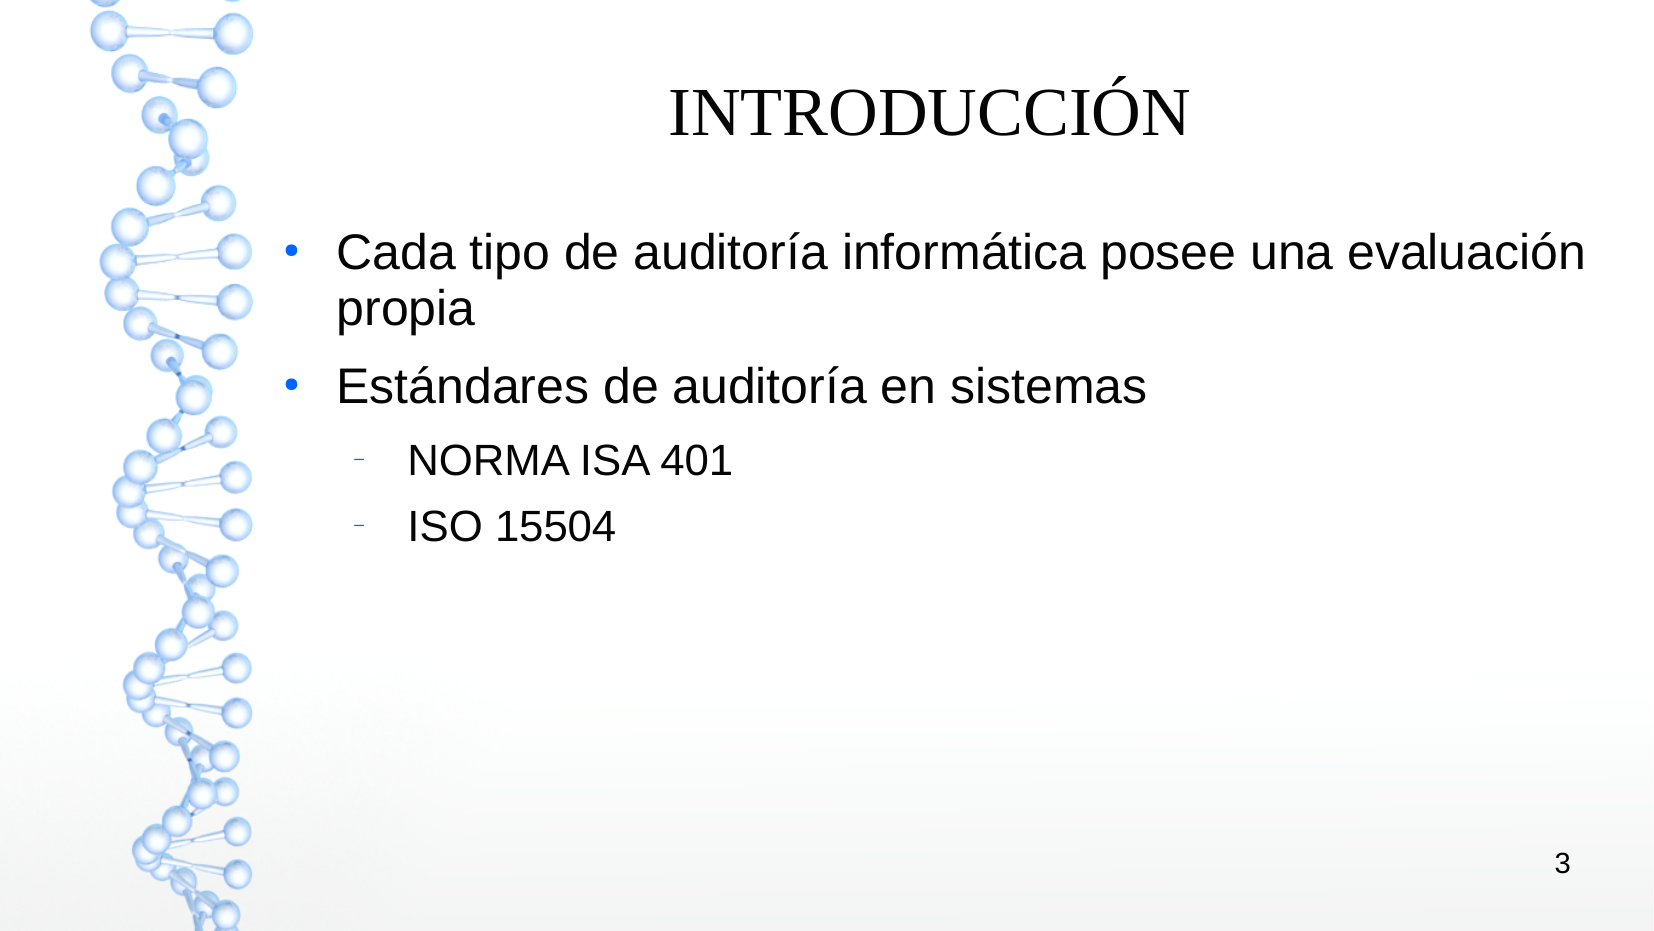

# INTRODUCCIÓN
Cada tipo de auditoría informática posee una evaluación propia
Estándares de auditoría en sistemas
NORMA ISA 401
ISO 15504
3